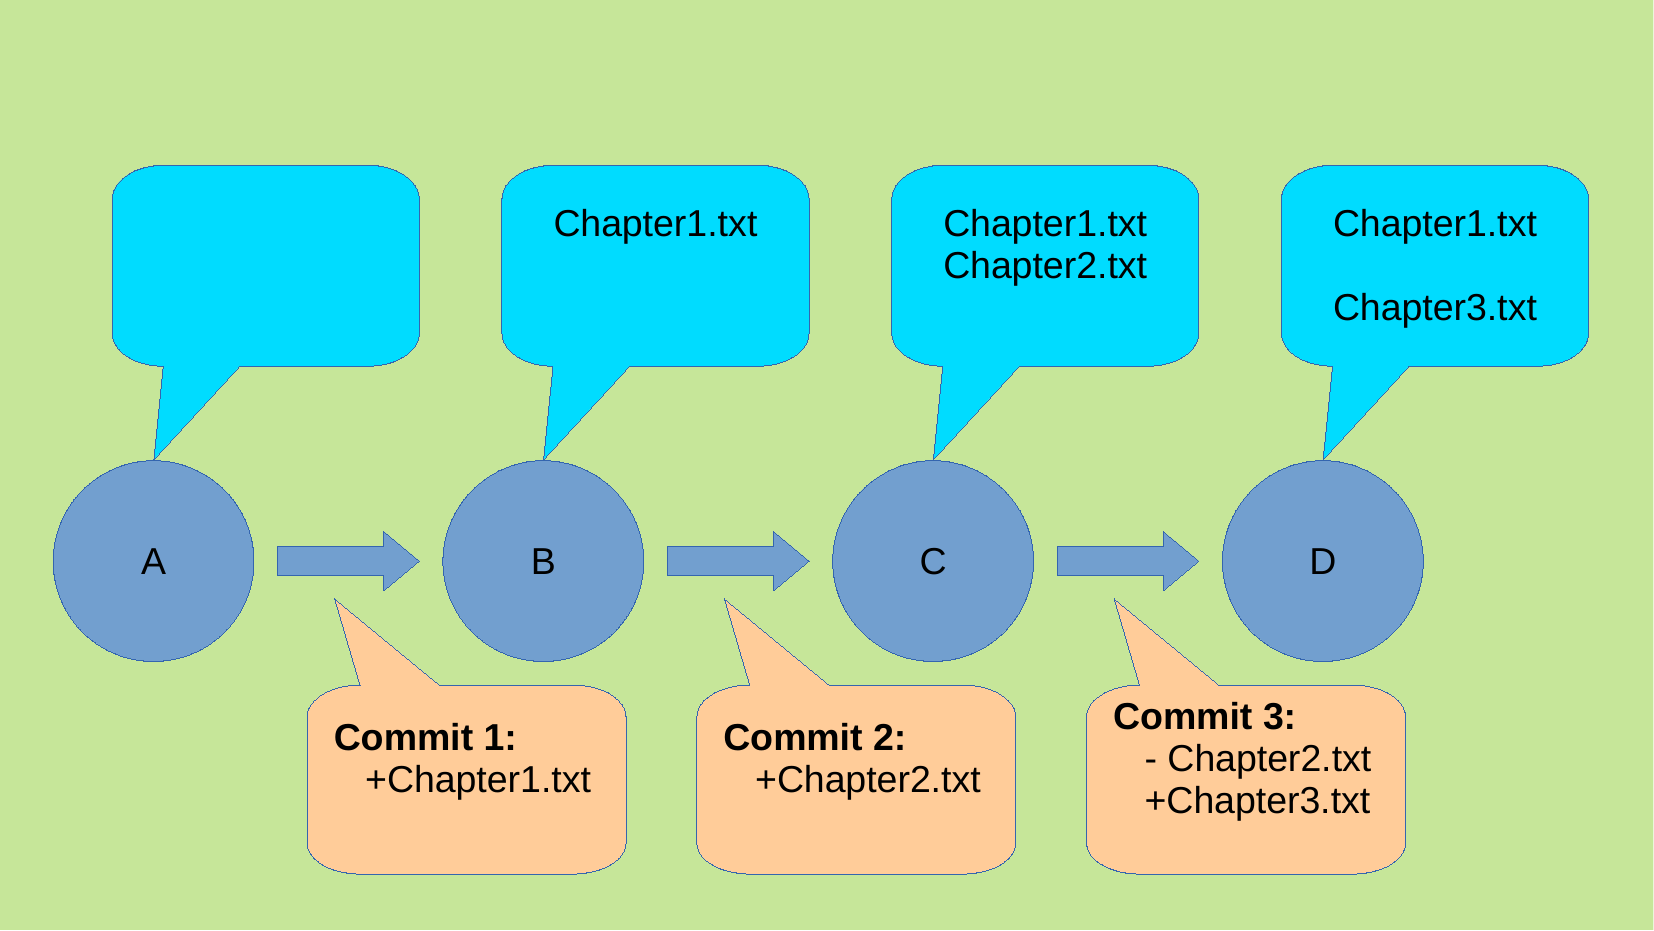

Chapter1.txt
Chapter1.txt
Chapter2.txt
Chapter1.txt
Chapter3.txt
A
B
C
D
Commit 1:
 +Chapter1.txt
Commit 2:
 +Chapter2.txt
Commit 3:
 - Chapter2.txt
 +Chapter3.txt